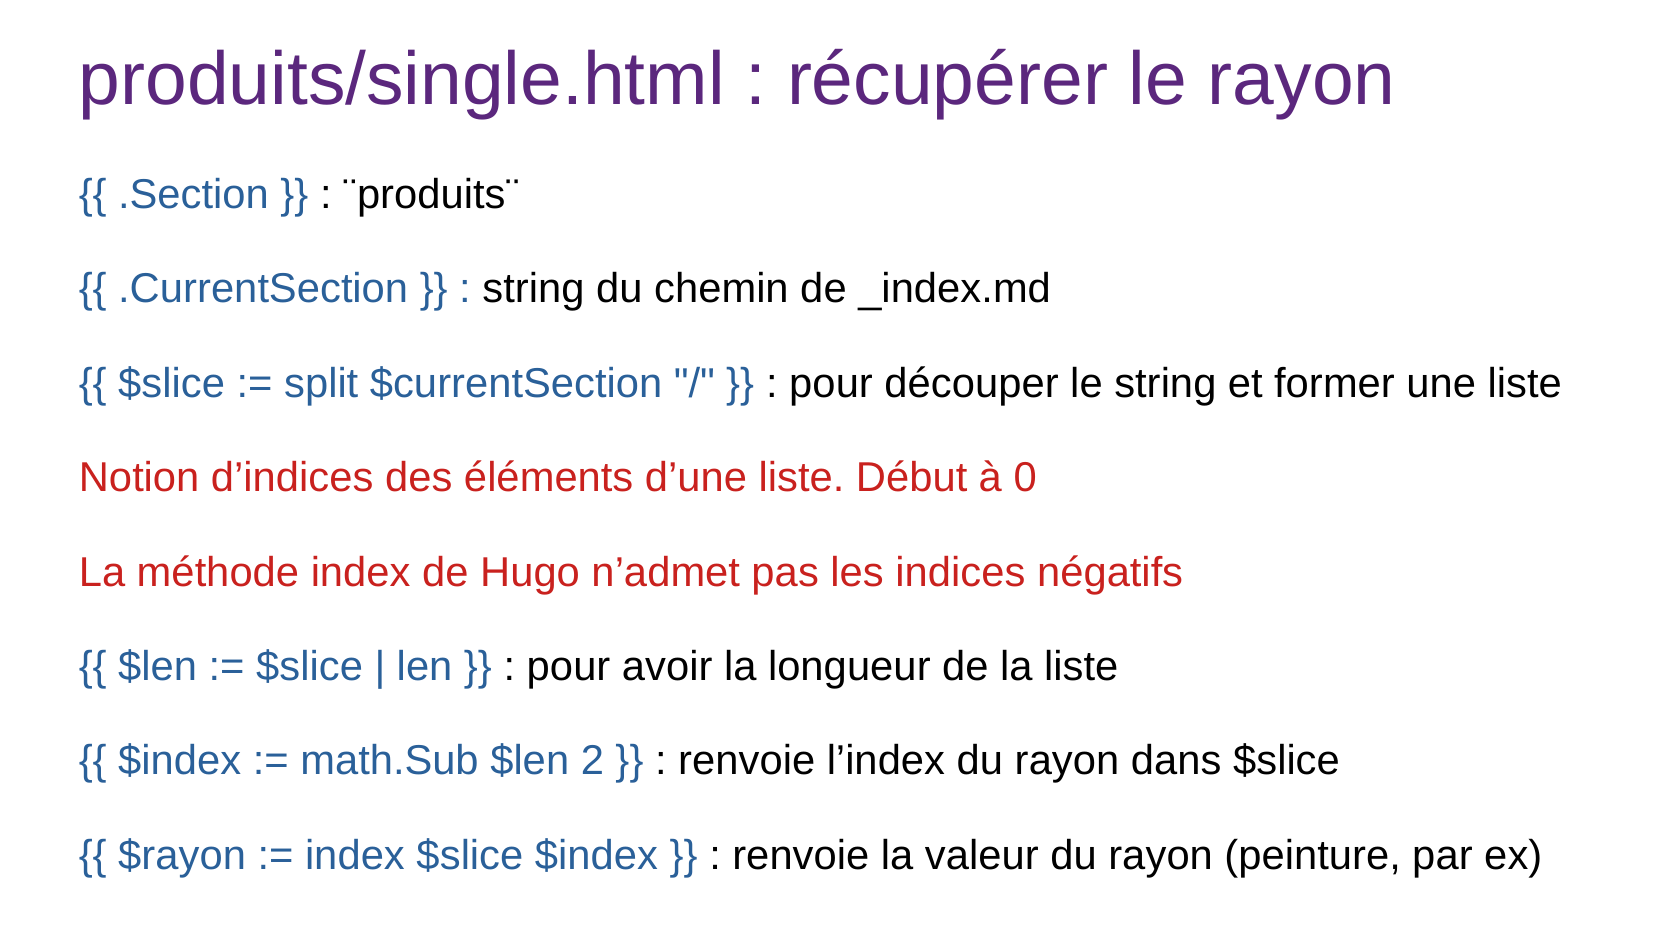

# produits/single.html : récupérer le rayon
{{ .Section }} : ¨produits¨
{{ .CurrentSection }} : string du chemin de _index.md
{{ $slice := split $currentSection "/" }} : pour découper le string et former une liste
Notion d’indices des éléments d’une liste. Début à 0
La méthode index de Hugo n’admet pas les indices négatifs
{{ $len := $slice | len }} : pour avoir la longueur de la liste
{{ $index := math.Sub $len 2 }} : renvoie l’index du rayon dans $slice
{{ $rayon := index $slice $index }} : renvoie la valeur du rayon (peinture, par ex)